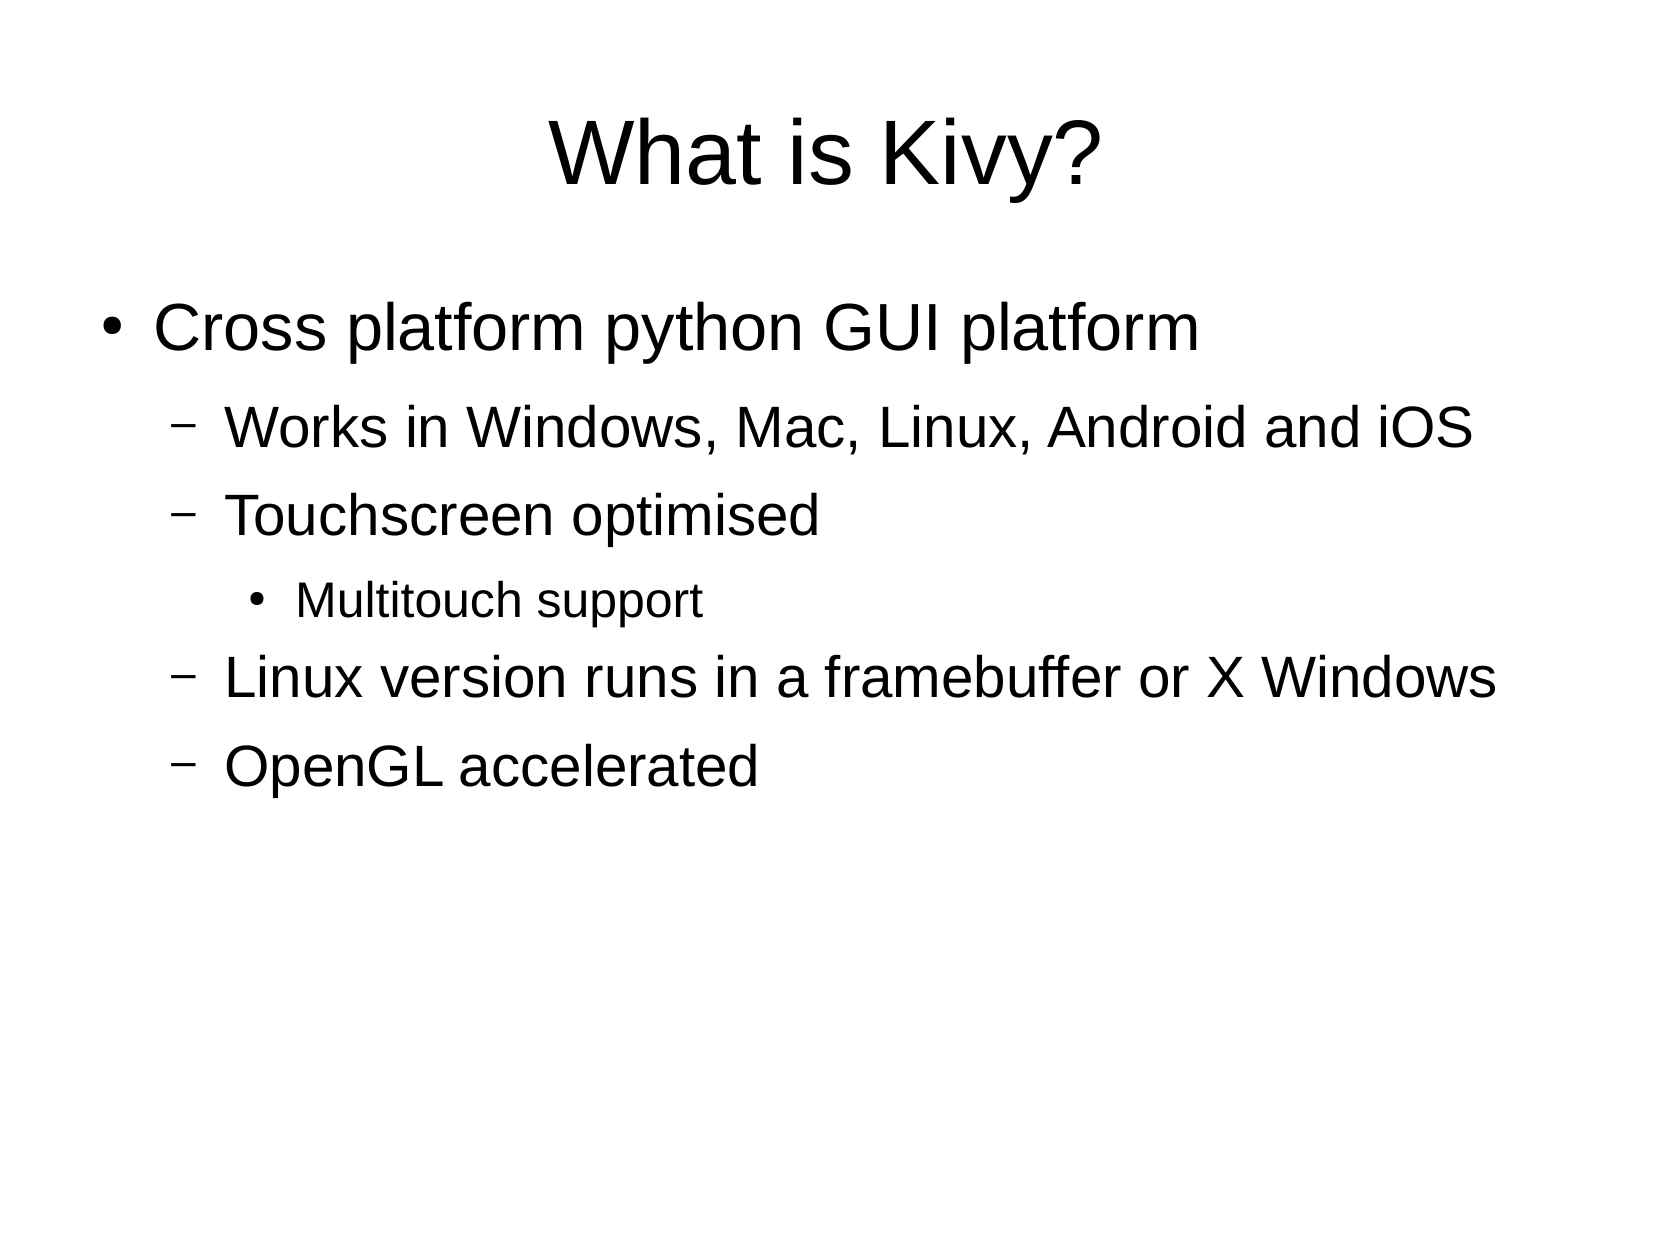

# What is Kivy?
Cross platform python GUI platform
Works in Windows, Mac, Linux, Android and iOS
Touchscreen optimised
Multitouch support
Linux version runs in a framebuffer or X Windows
OpenGL accelerated